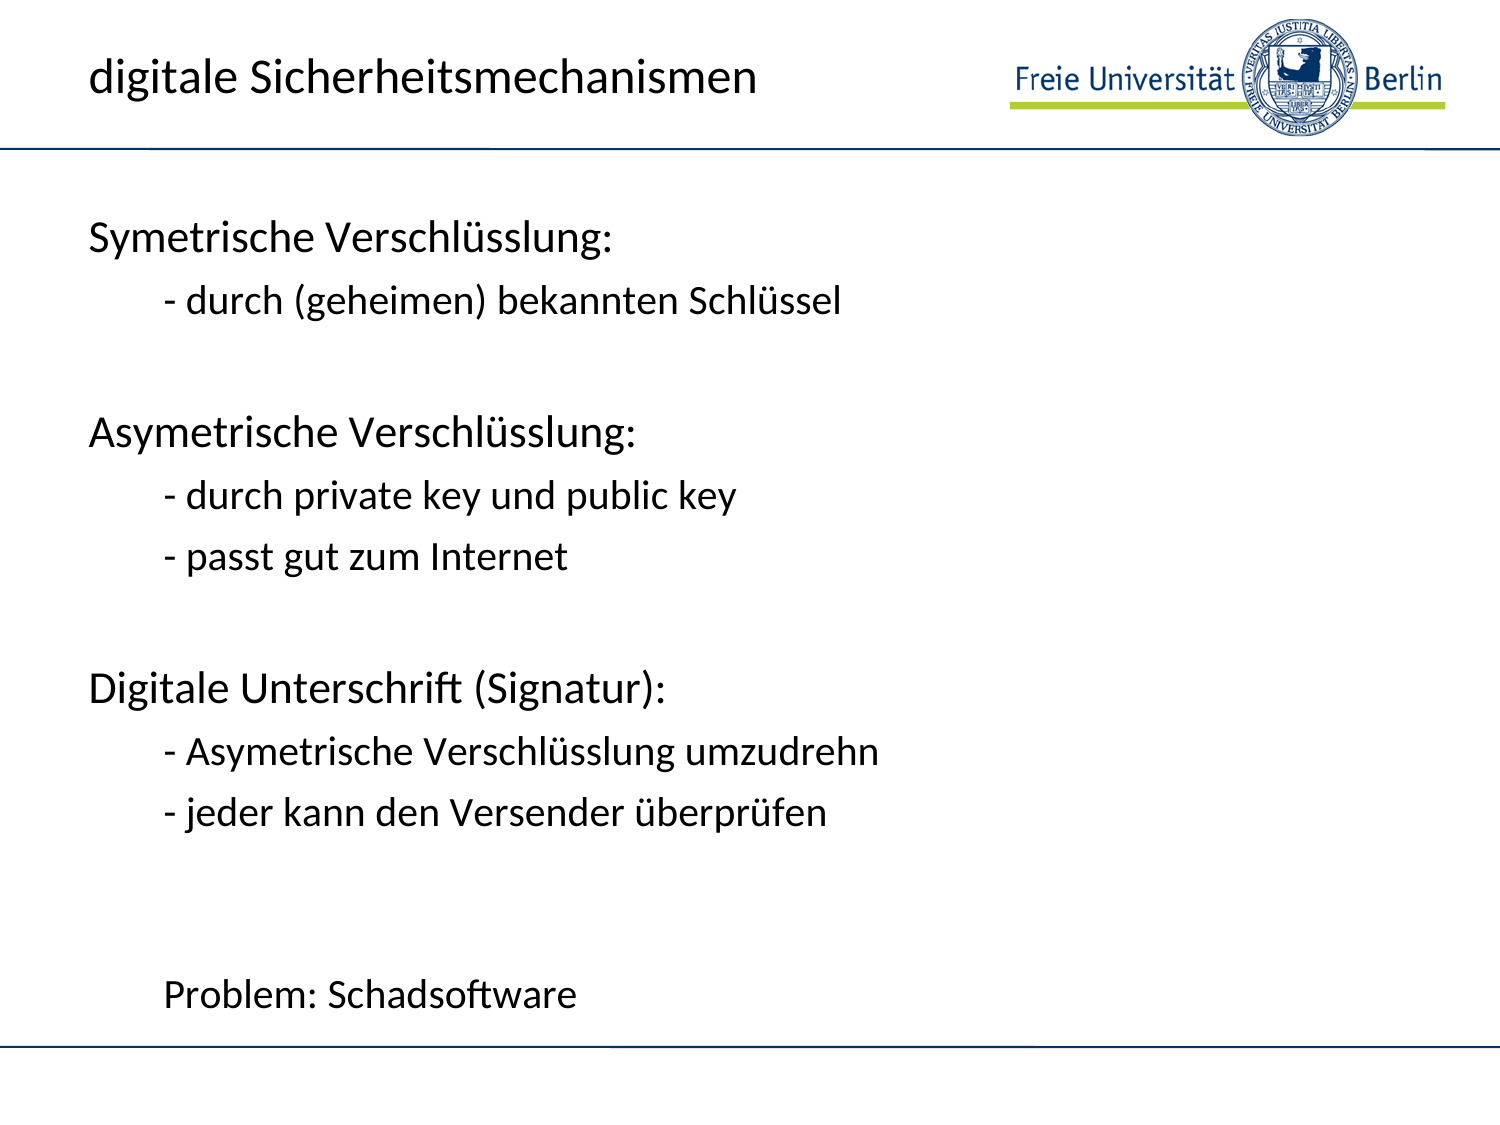

# digitale Sicherheitsmechanismen
Symetrische Verschlüsslung:
- durch (geheimen) bekannten Schlüssel
Asymetrische Verschlüsslung:
- durch private key und public key
- passt gut zum Internet
Digitale Unterschrift (Signatur):
- Asymetrische Verschlüsslung umzudrehn
- jeder kann den Versender überprüfen
Problem: Schadsoftware